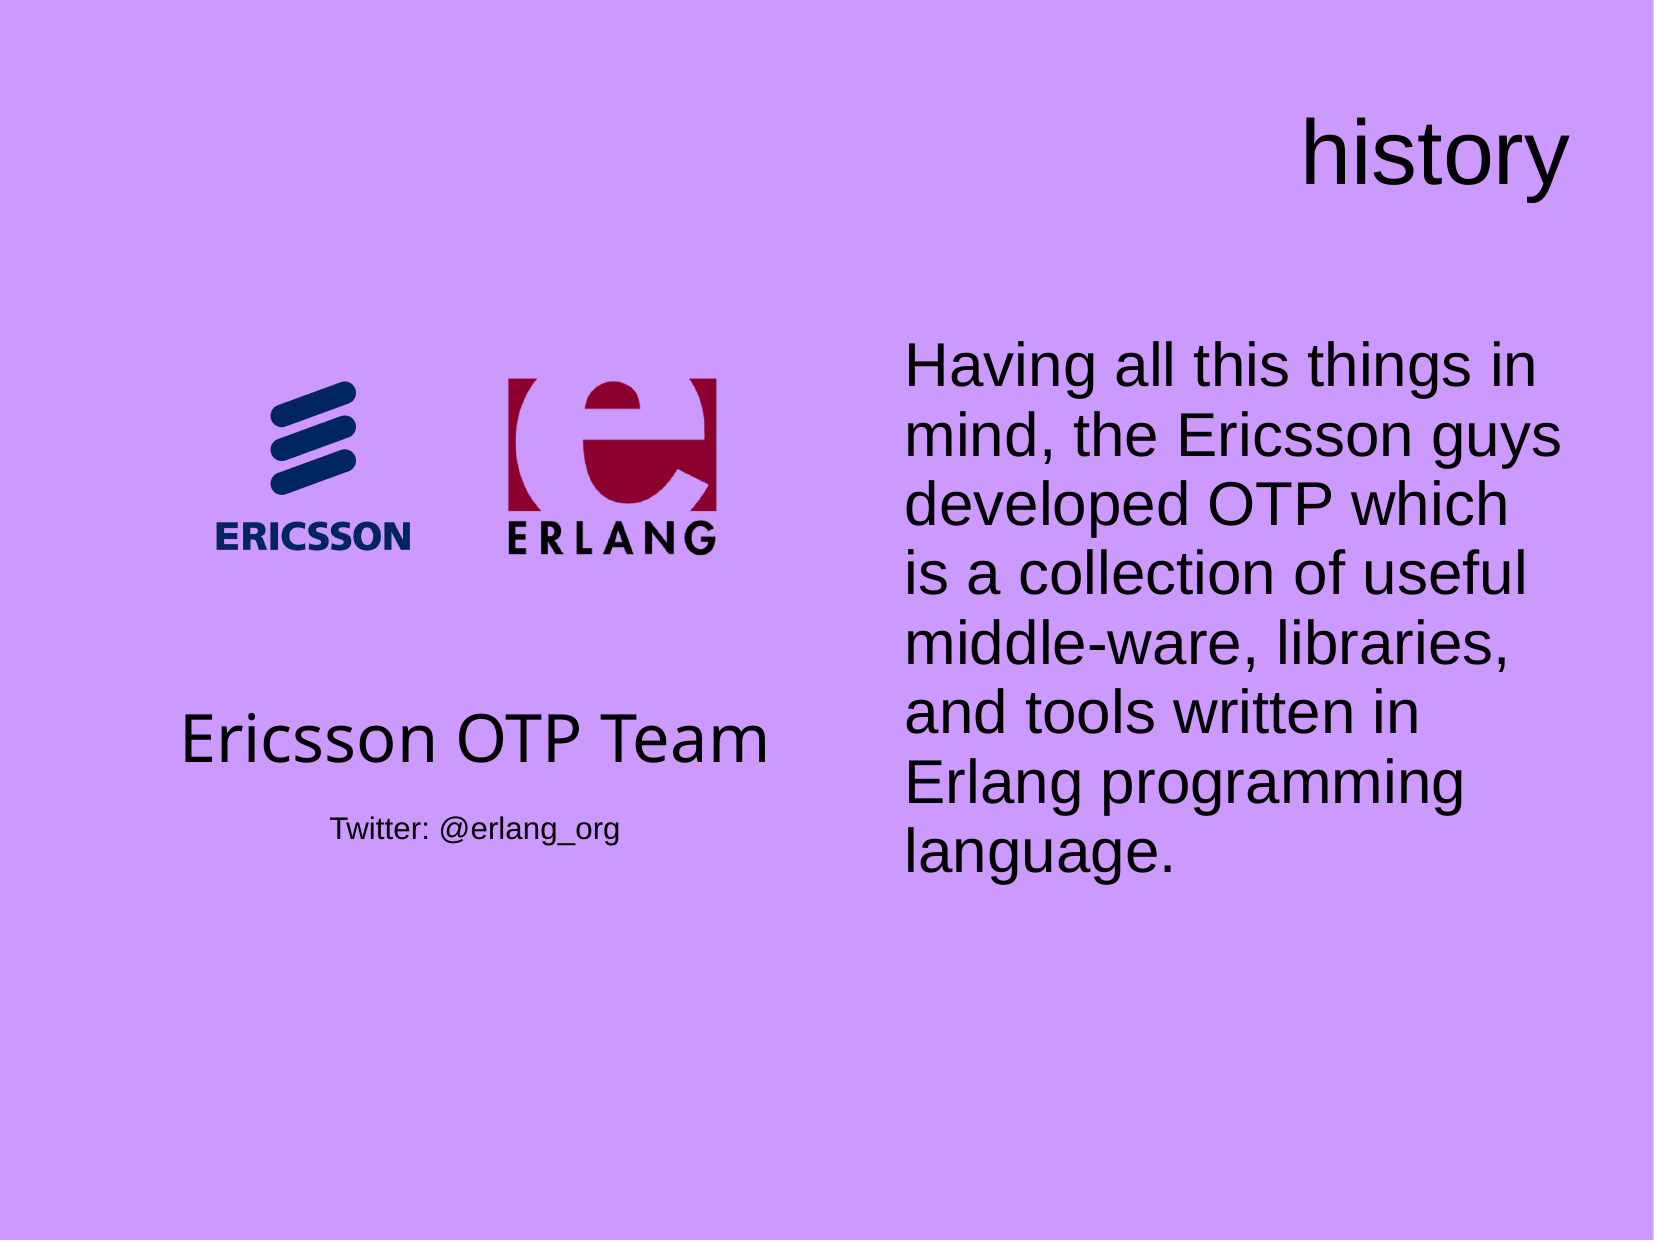

# history
Having all this things in mind, the Ericsson guys developed OTP which is a collection of useful middle-ware, libraries, and tools written in Erlang programming language.
Ericsson OTP Team
Twitter: @erlang_org